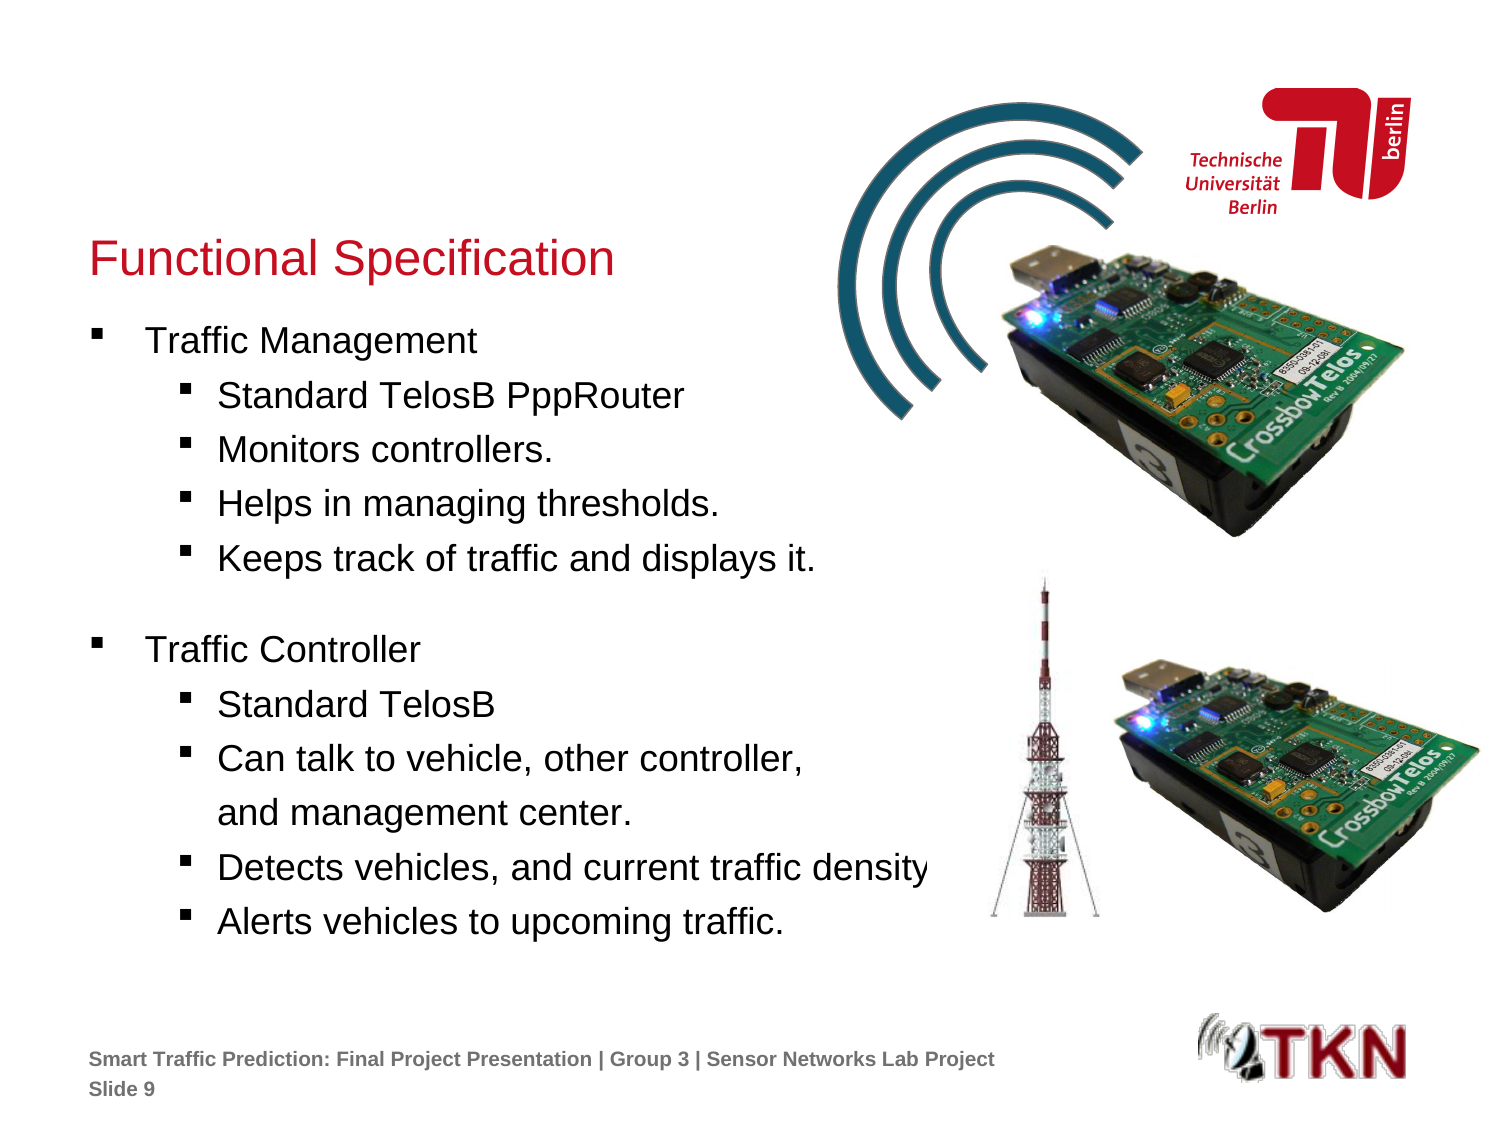

# Functional Specification
Traffic Management
Standard TelosB PppRouter
Monitors controllers.
Helps in managing thresholds.
Keeps track of traffic and displays it.
Traffic Controller
Standard TelosB
Can talk to vehicle, other controller,
and management center.
Detects vehicles, and current traffic density.
Alerts vehicles to upcoming traffic.
Smart Traffic Prediction: Final Project Presentation | Group 3 | Sensor Networks Lab Project
Slide